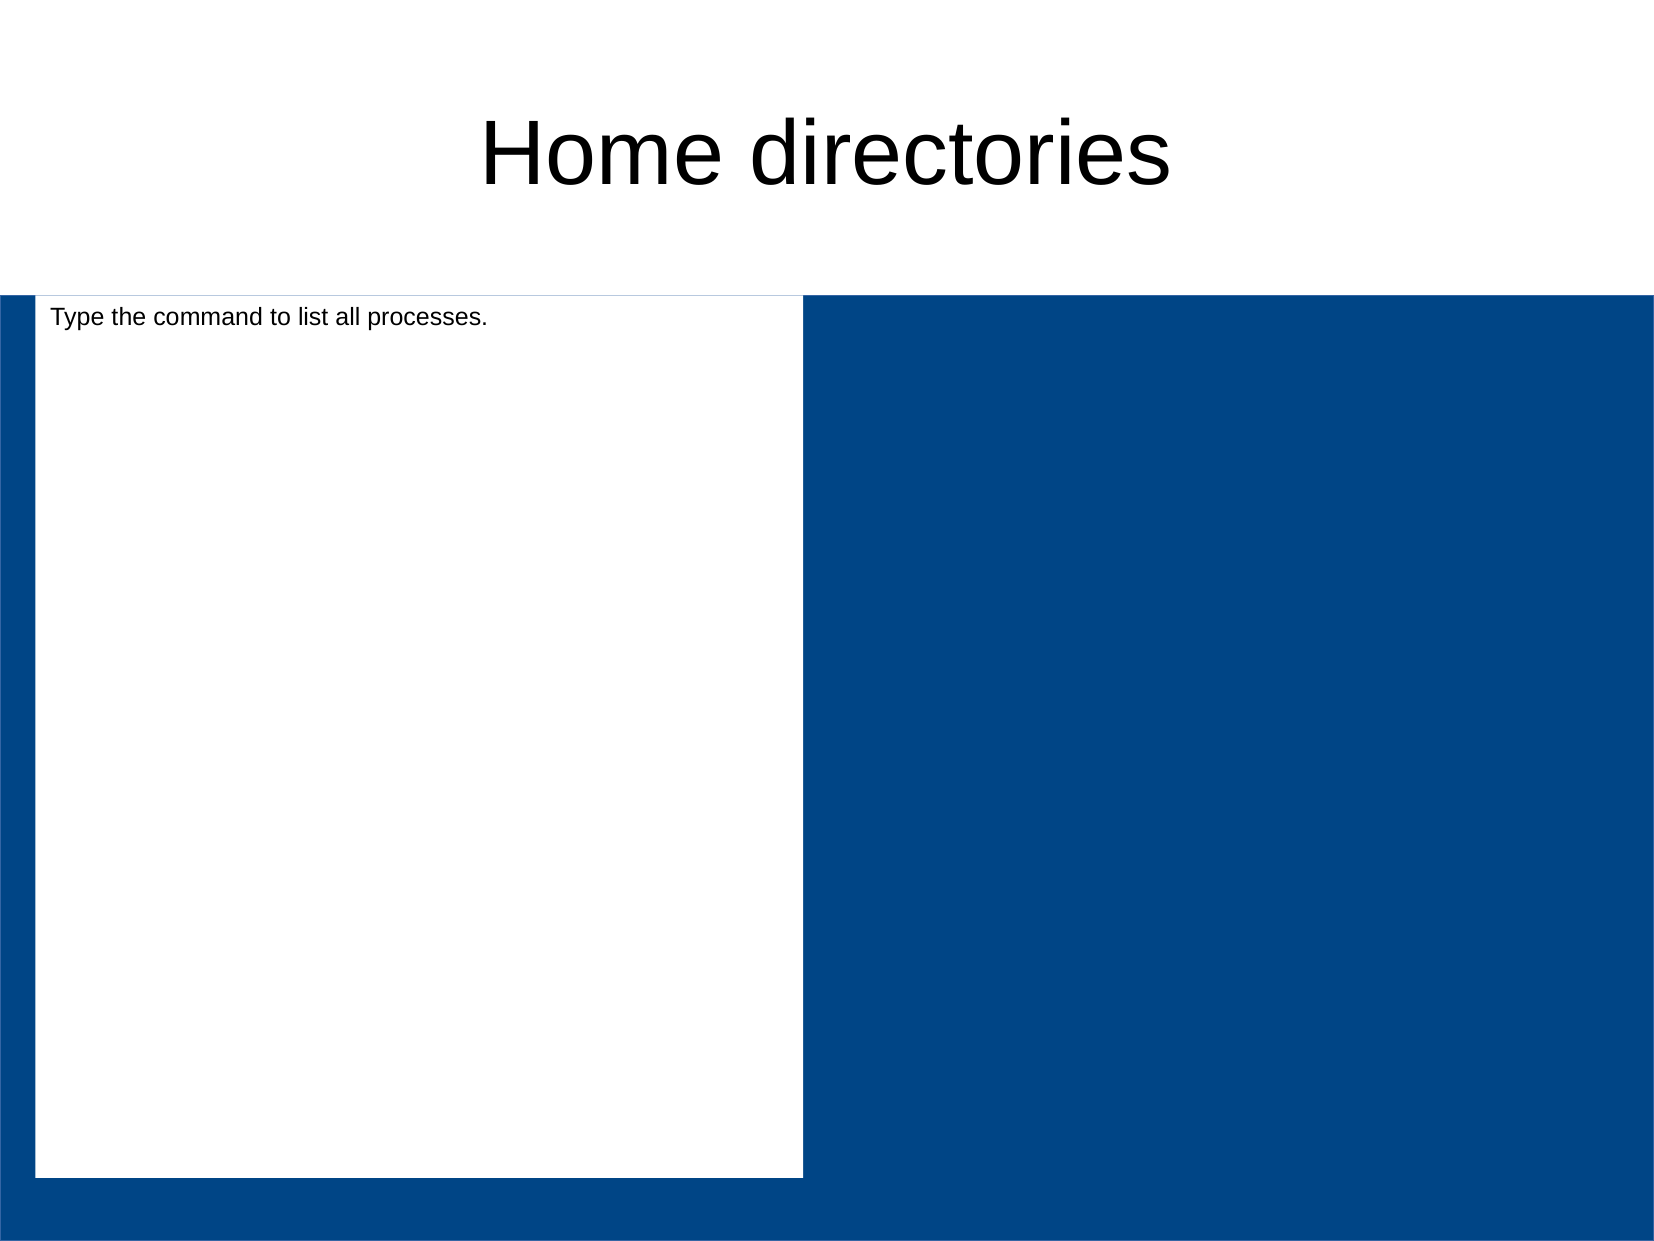

# Home directories
Type the command to list all processes.